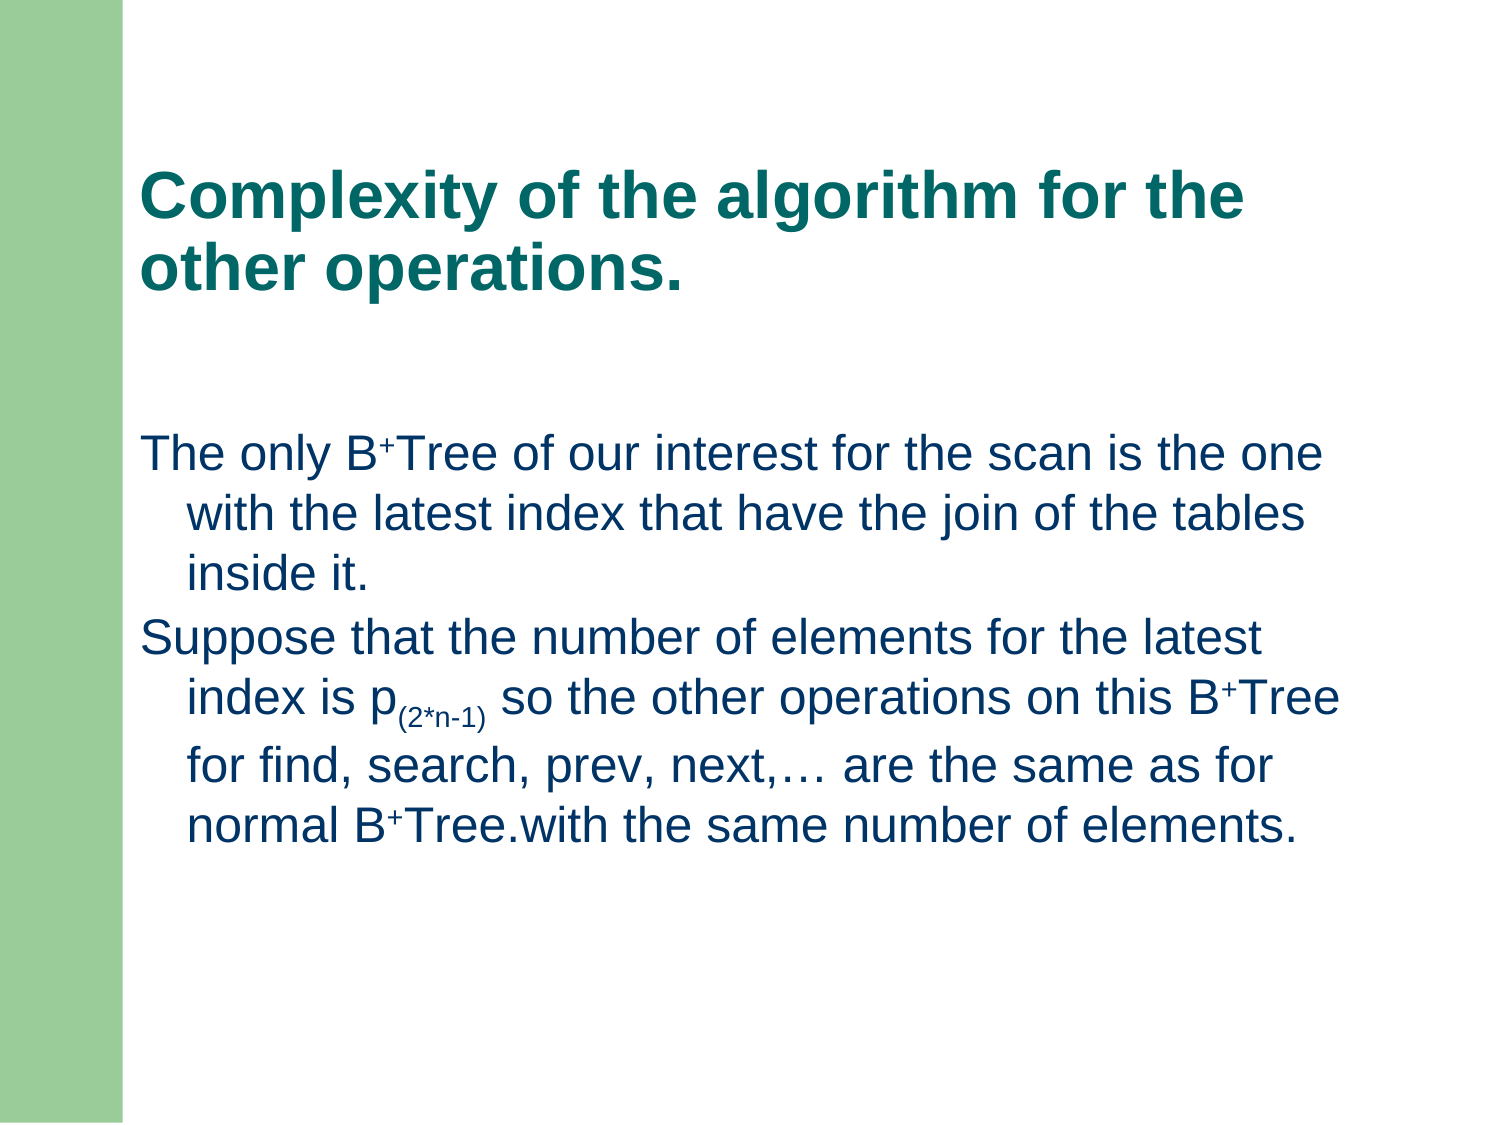

Complexity of the algorithm for the other operations.
The only B+Tree of our interest for the scan is the one with the latest index that have the join of the tables inside it.
Suppose that the number of elements for the latest index is p(2*n-1) so the other operations on this B+Tree for find, search, prev, next,… are the same as for normal B+Tree.with the same number of elements.